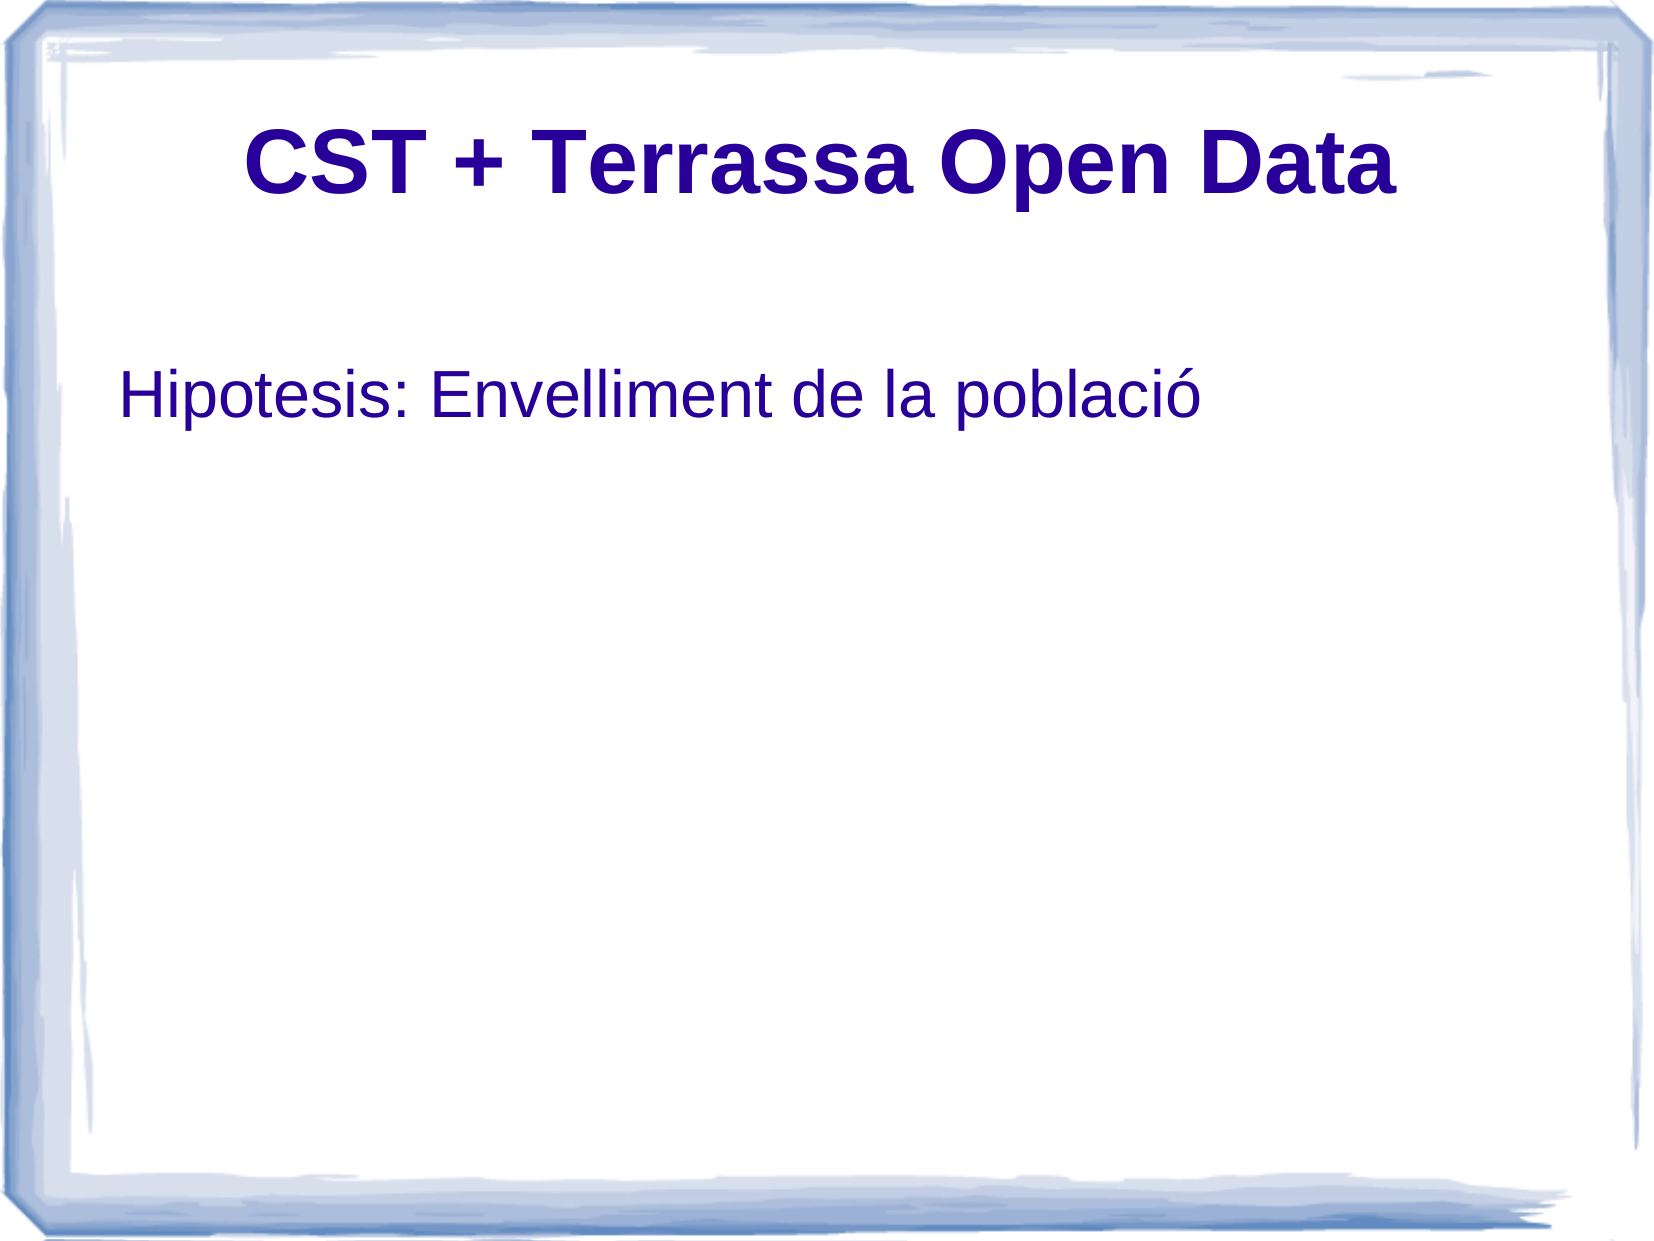

# CST + Terrassa Open Data
Hipotesis: Envelliment de la població